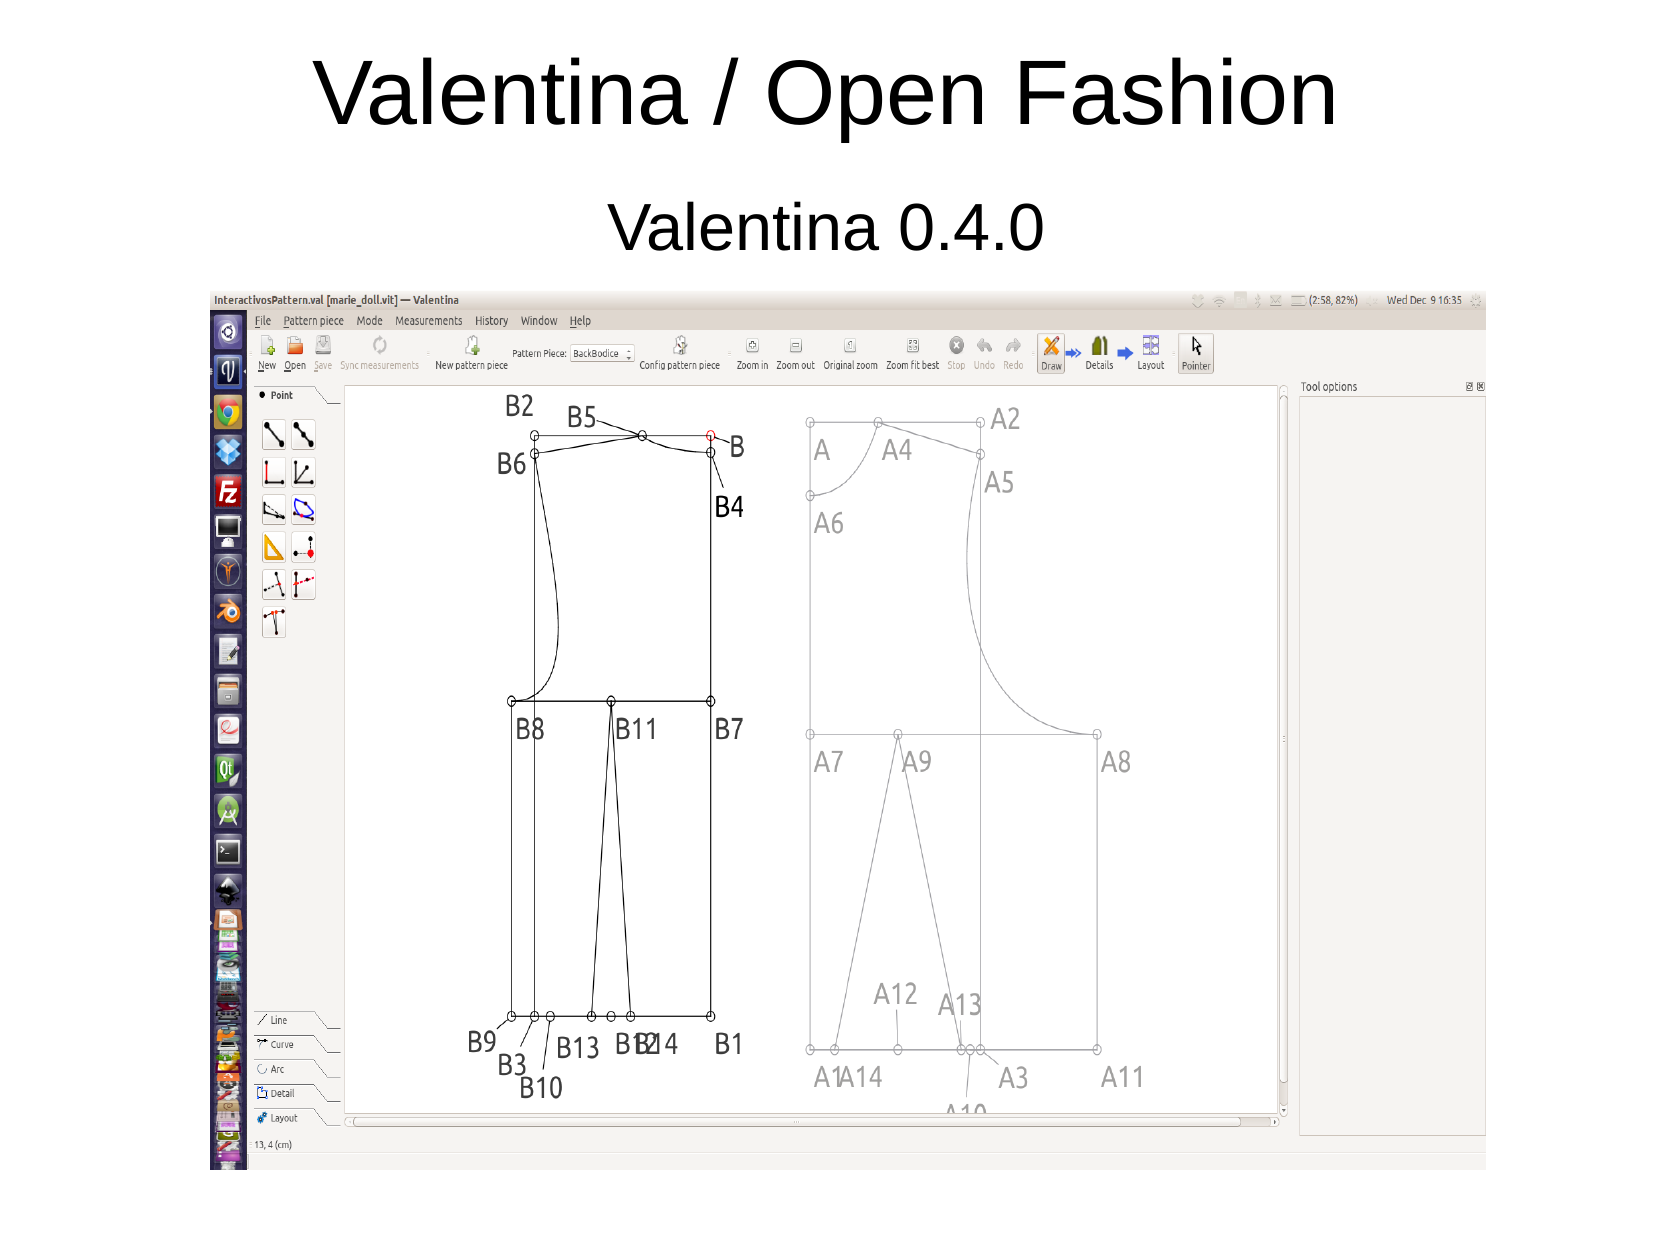

# Valentina / Open Fashion Valentina 0.4.0